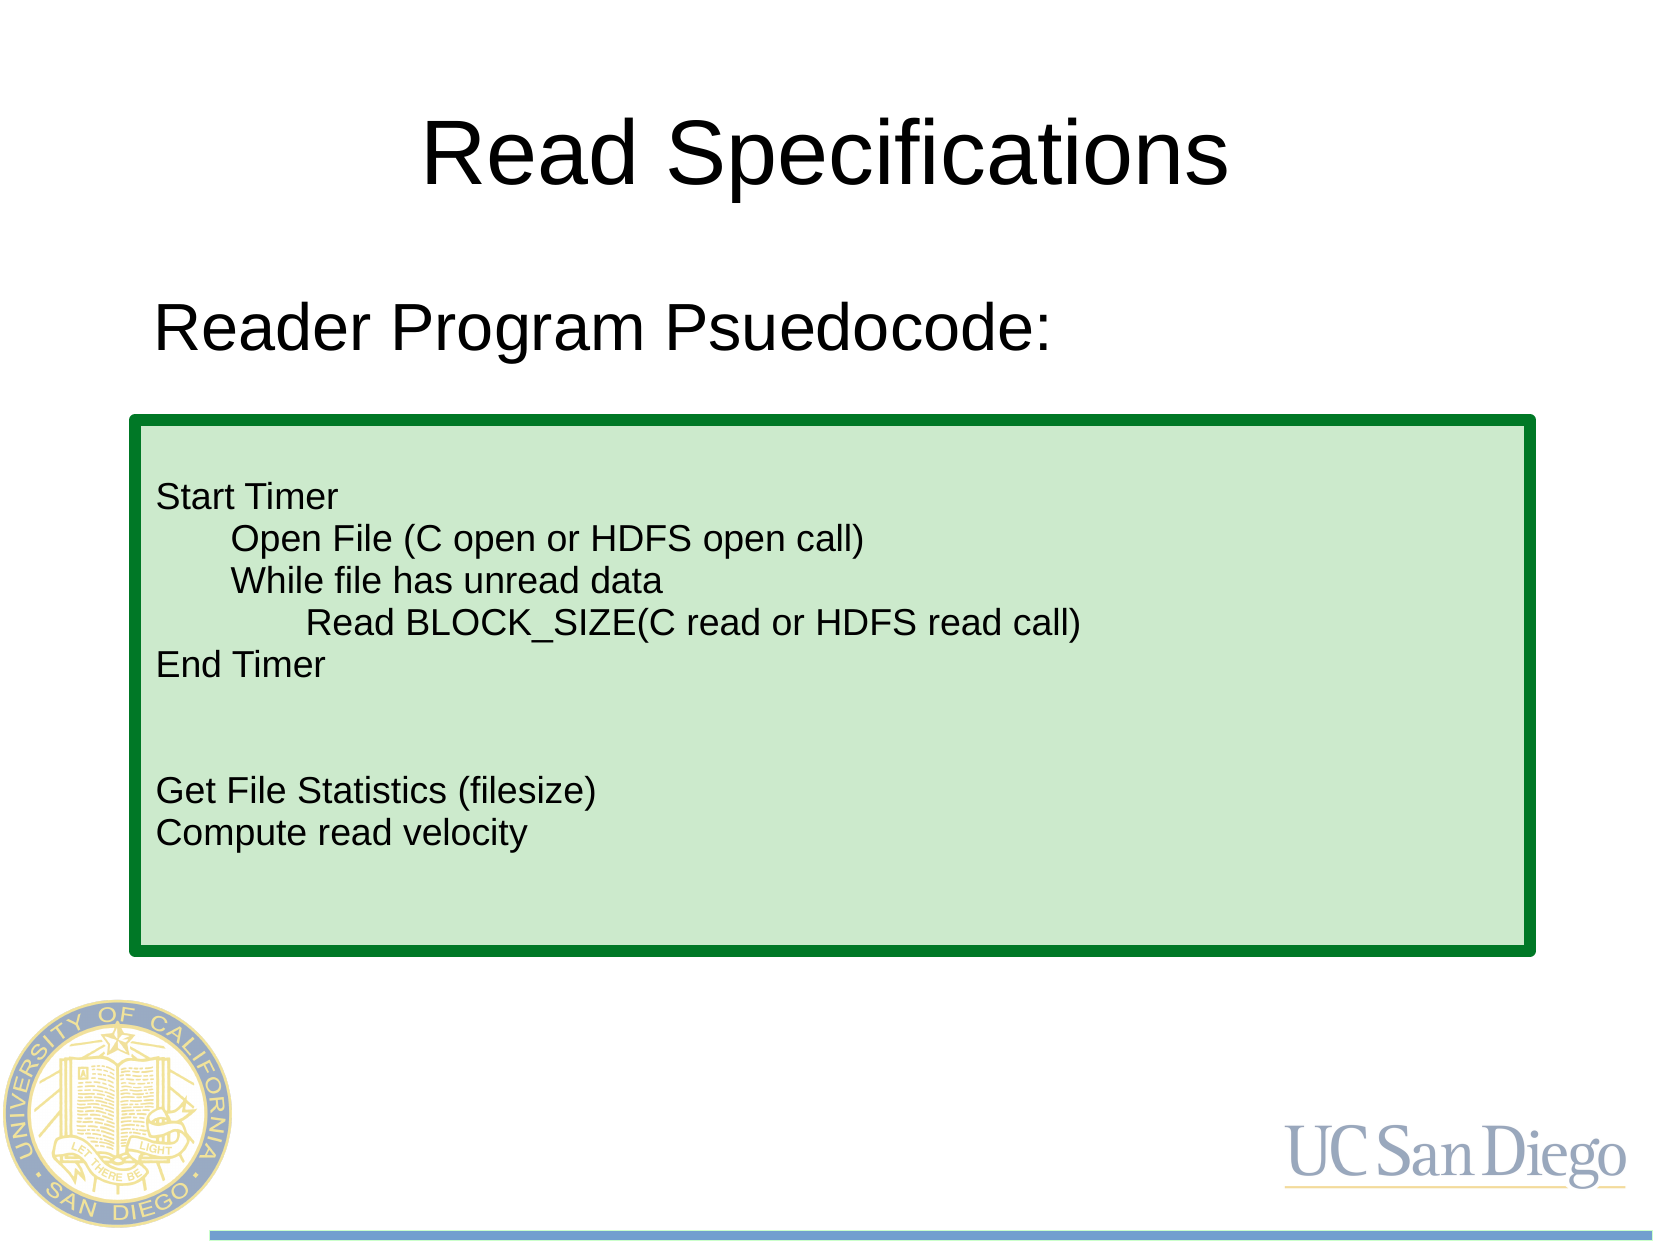

# Read Specifications
Reader Program Psuedocode:
Start Timer
	Open File (C open or HDFS open call)
	While file has unread data
		Read BLOCK_SIZE(C read or HDFS read call)
End Timer
Get File Statistics (filesize)
Compute read velocity